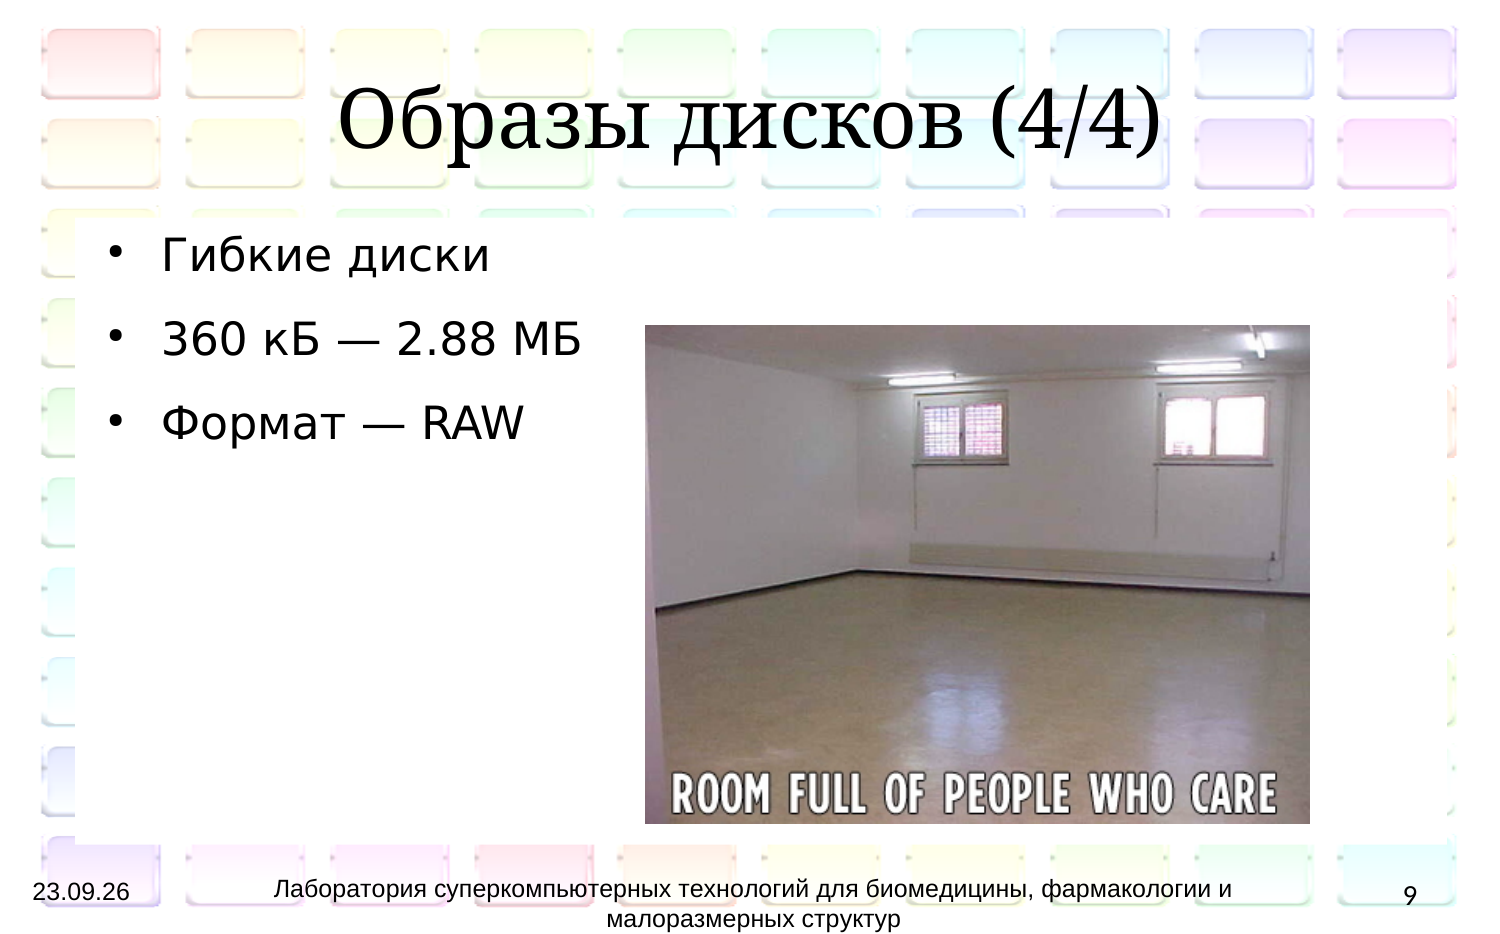

# Образы дисков (4/4)
Гибкие диски
360 кБ — 2.88 МБ
Формат — RAW
Лаборатория суперкомпьютерных технологий для биомедицины, фармакологии и малоразмерных структур